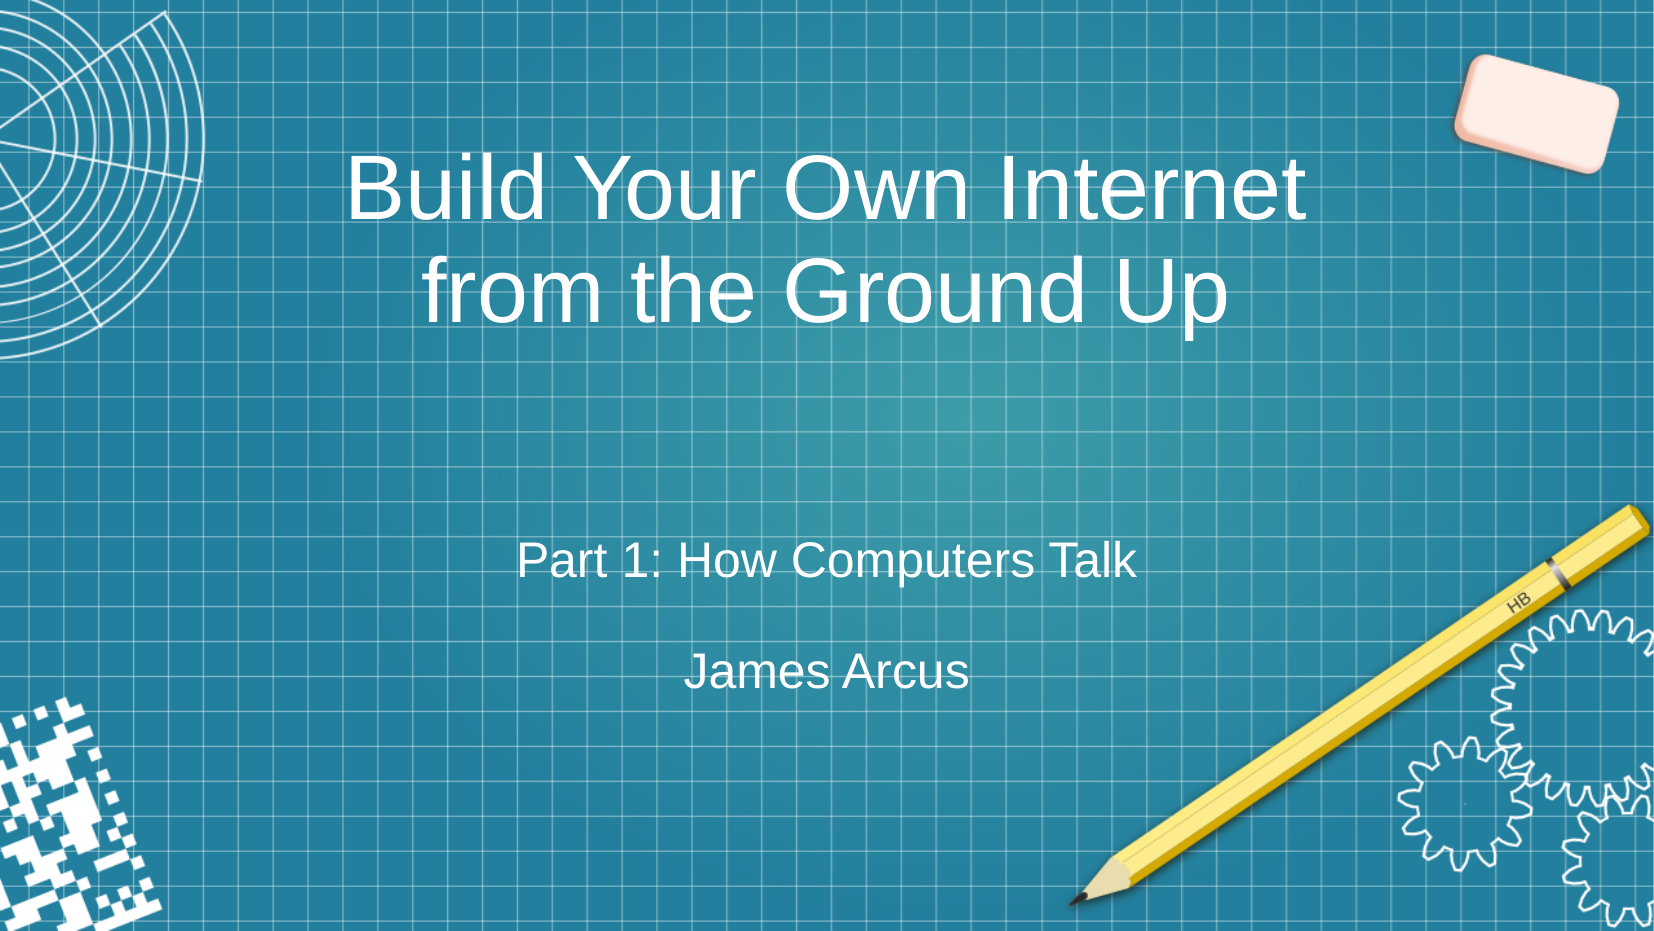

# Build Your Own Internet from the Ground Up
Part 1: How Computers Talk
James Arcus